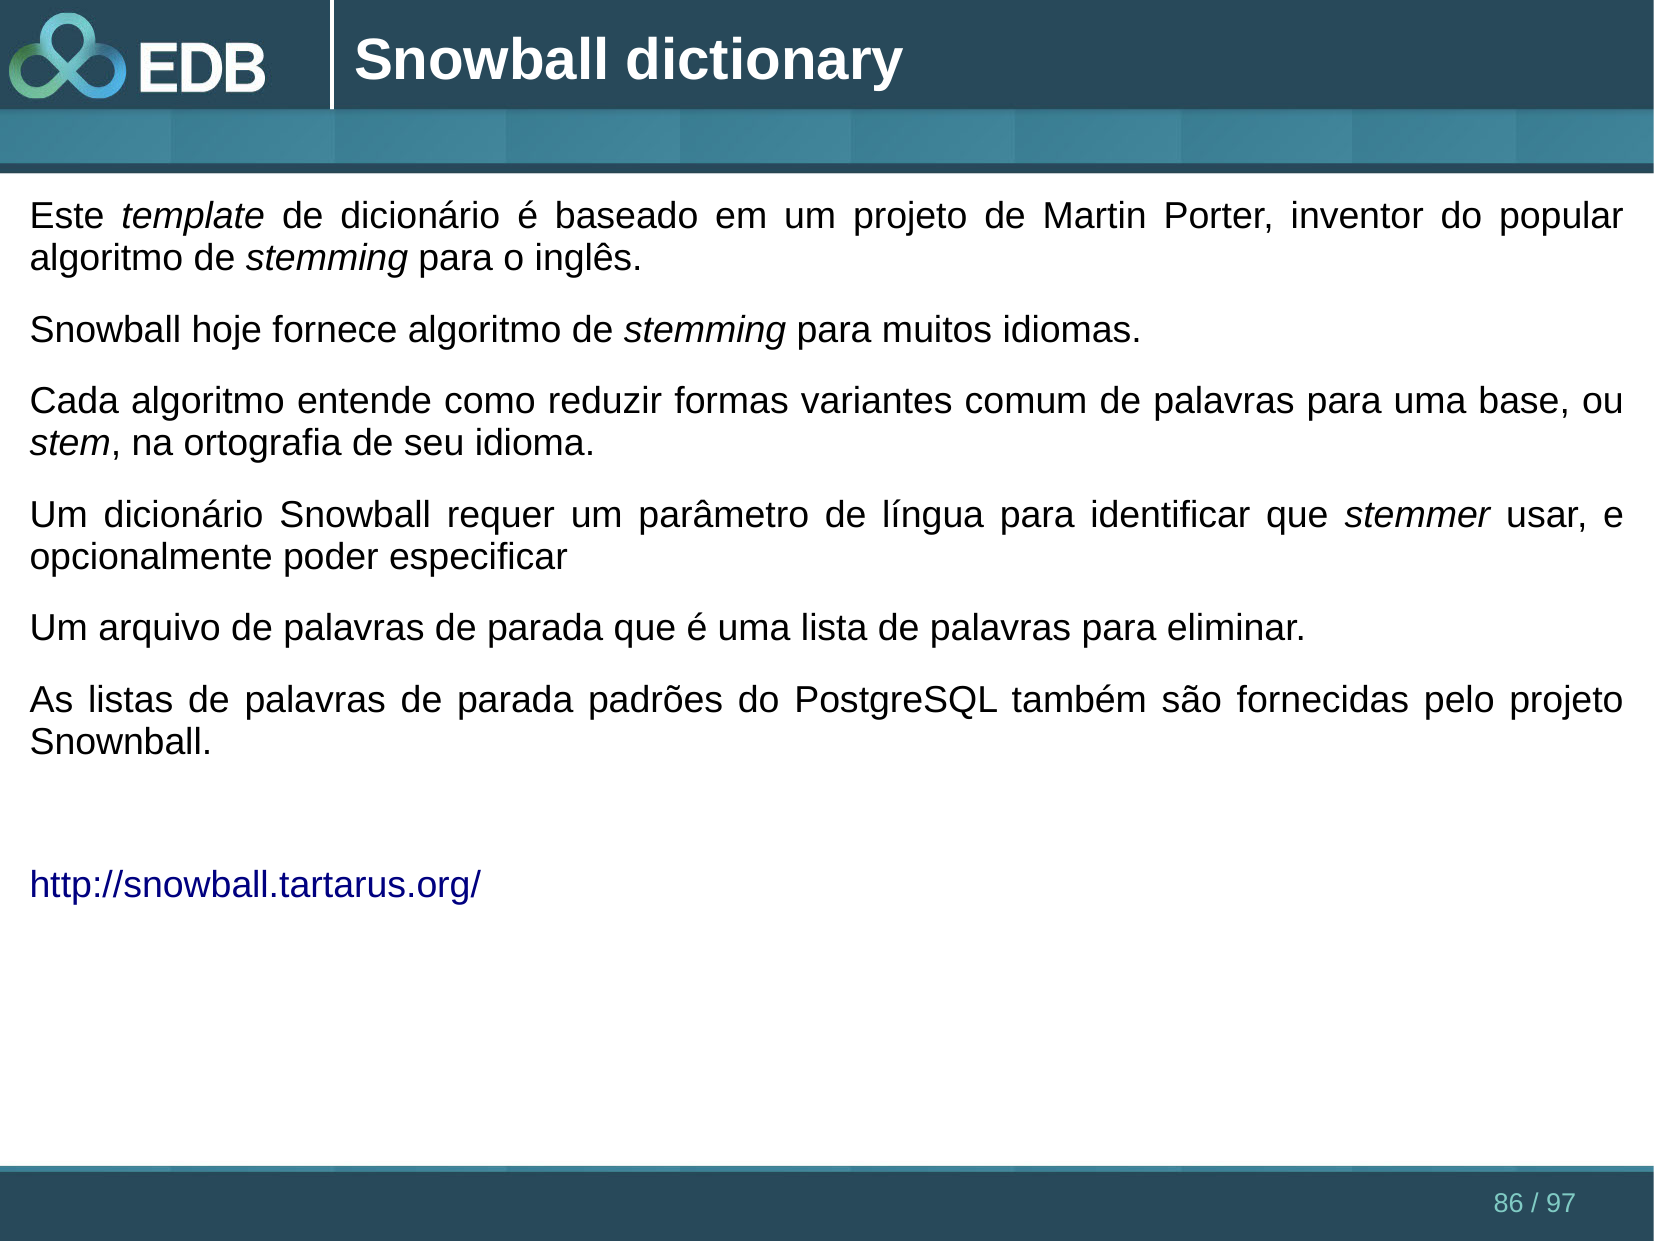

# Snowball dictionary
Este template de dicionário é baseado em um projeto de Martin Porter, inventor do popular algoritmo de stemming para o inglês.
Snowball hoje fornece algoritmo de stemming para muitos idiomas.
Cada algoritmo entende como reduzir formas variantes comum de palavras para uma base, ou stem, na ortografia de seu idioma.
Um dicionário Snowball requer um parâmetro de língua para identificar que stemmer usar, e opcionalmente poder especificar
Um arquivo de palavras de parada que é uma lista de palavras para eliminar.
As listas de palavras de parada padrões do PostgreSQL também são fornecidas pelo projeto Snownball.
http://snowball.tartarus.org/